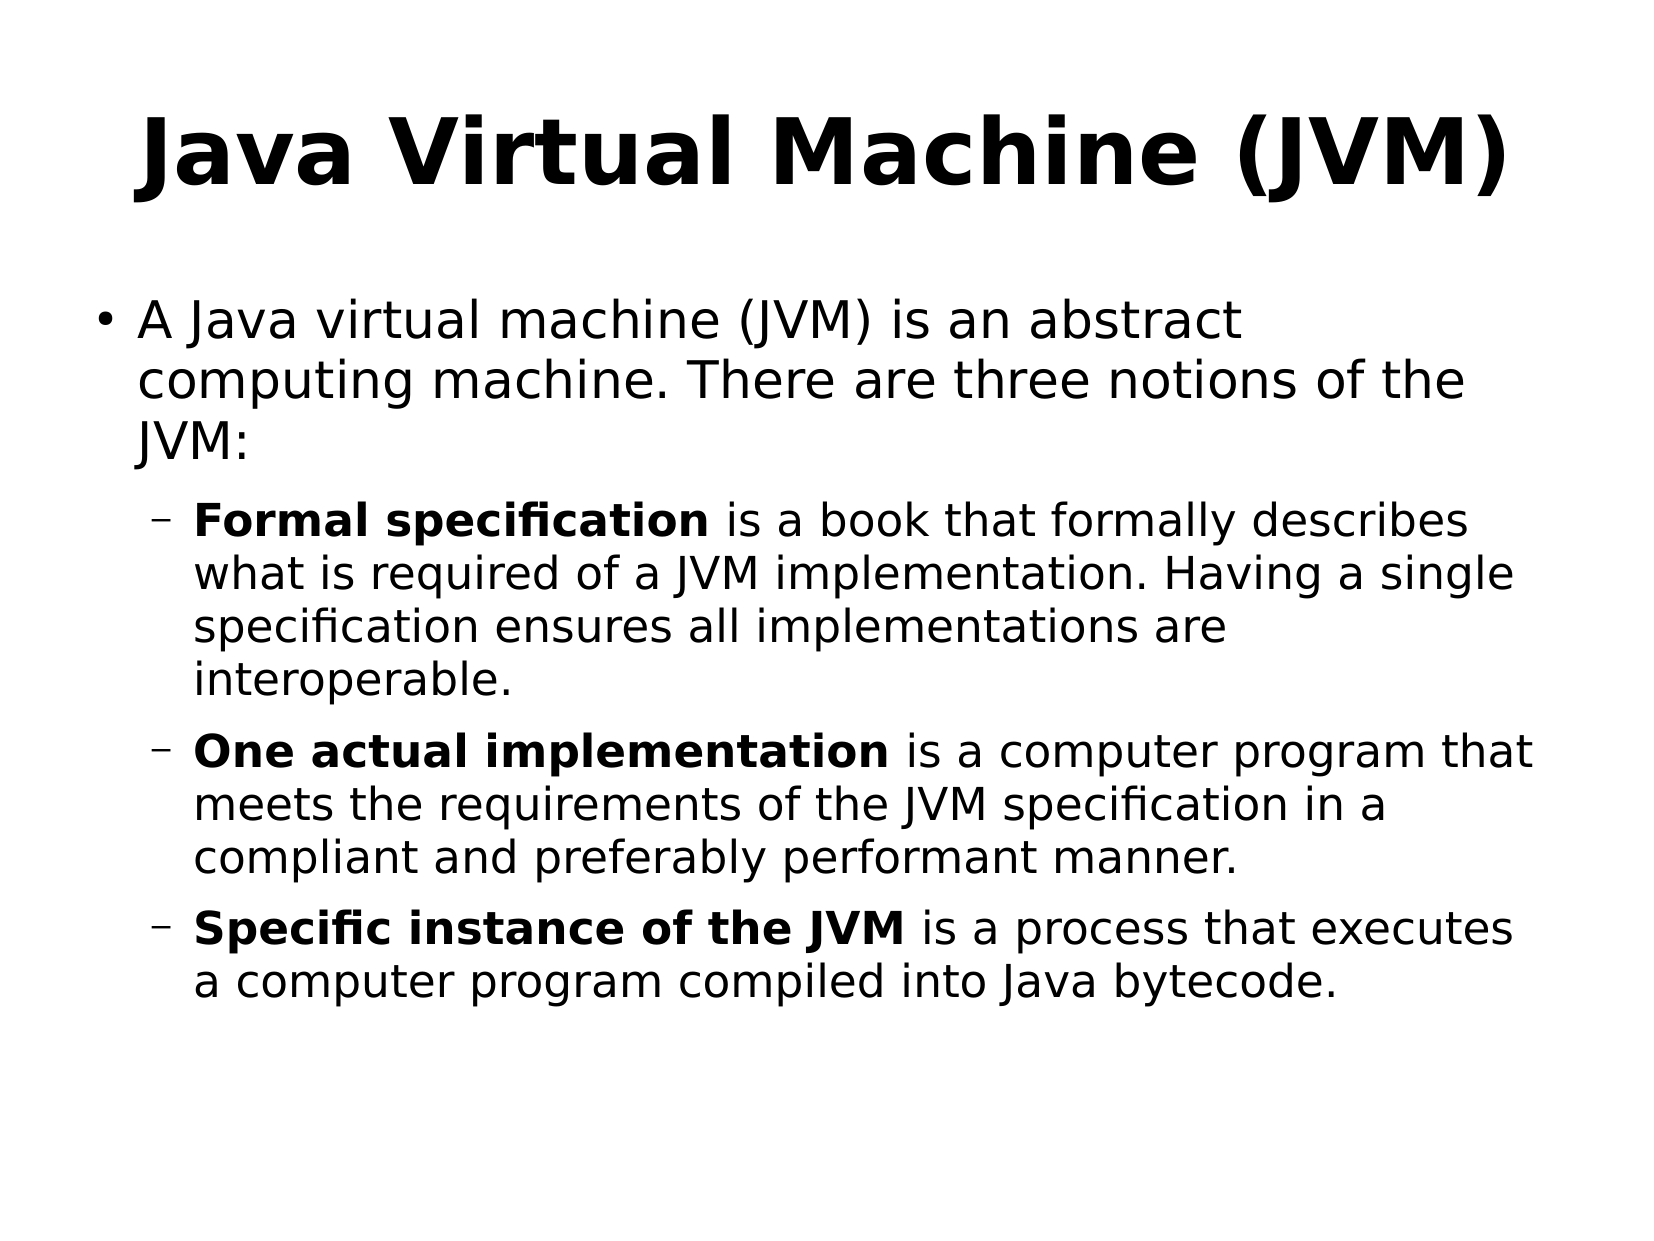

# Java Virtual Machine (JVM)
A Java virtual machine (JVM) is an abstract computing machine. There are three notions of the JVM:
Formal specification is a book that formally describes what is required of a JVM implementation. Having a single specification ensures all implementations are interoperable.
One actual implementation is a computer program that meets the requirements of the JVM specification in a compliant and preferably performant manner.
Specific instance of the JVM is a process that executes a computer program compiled into Java bytecode.